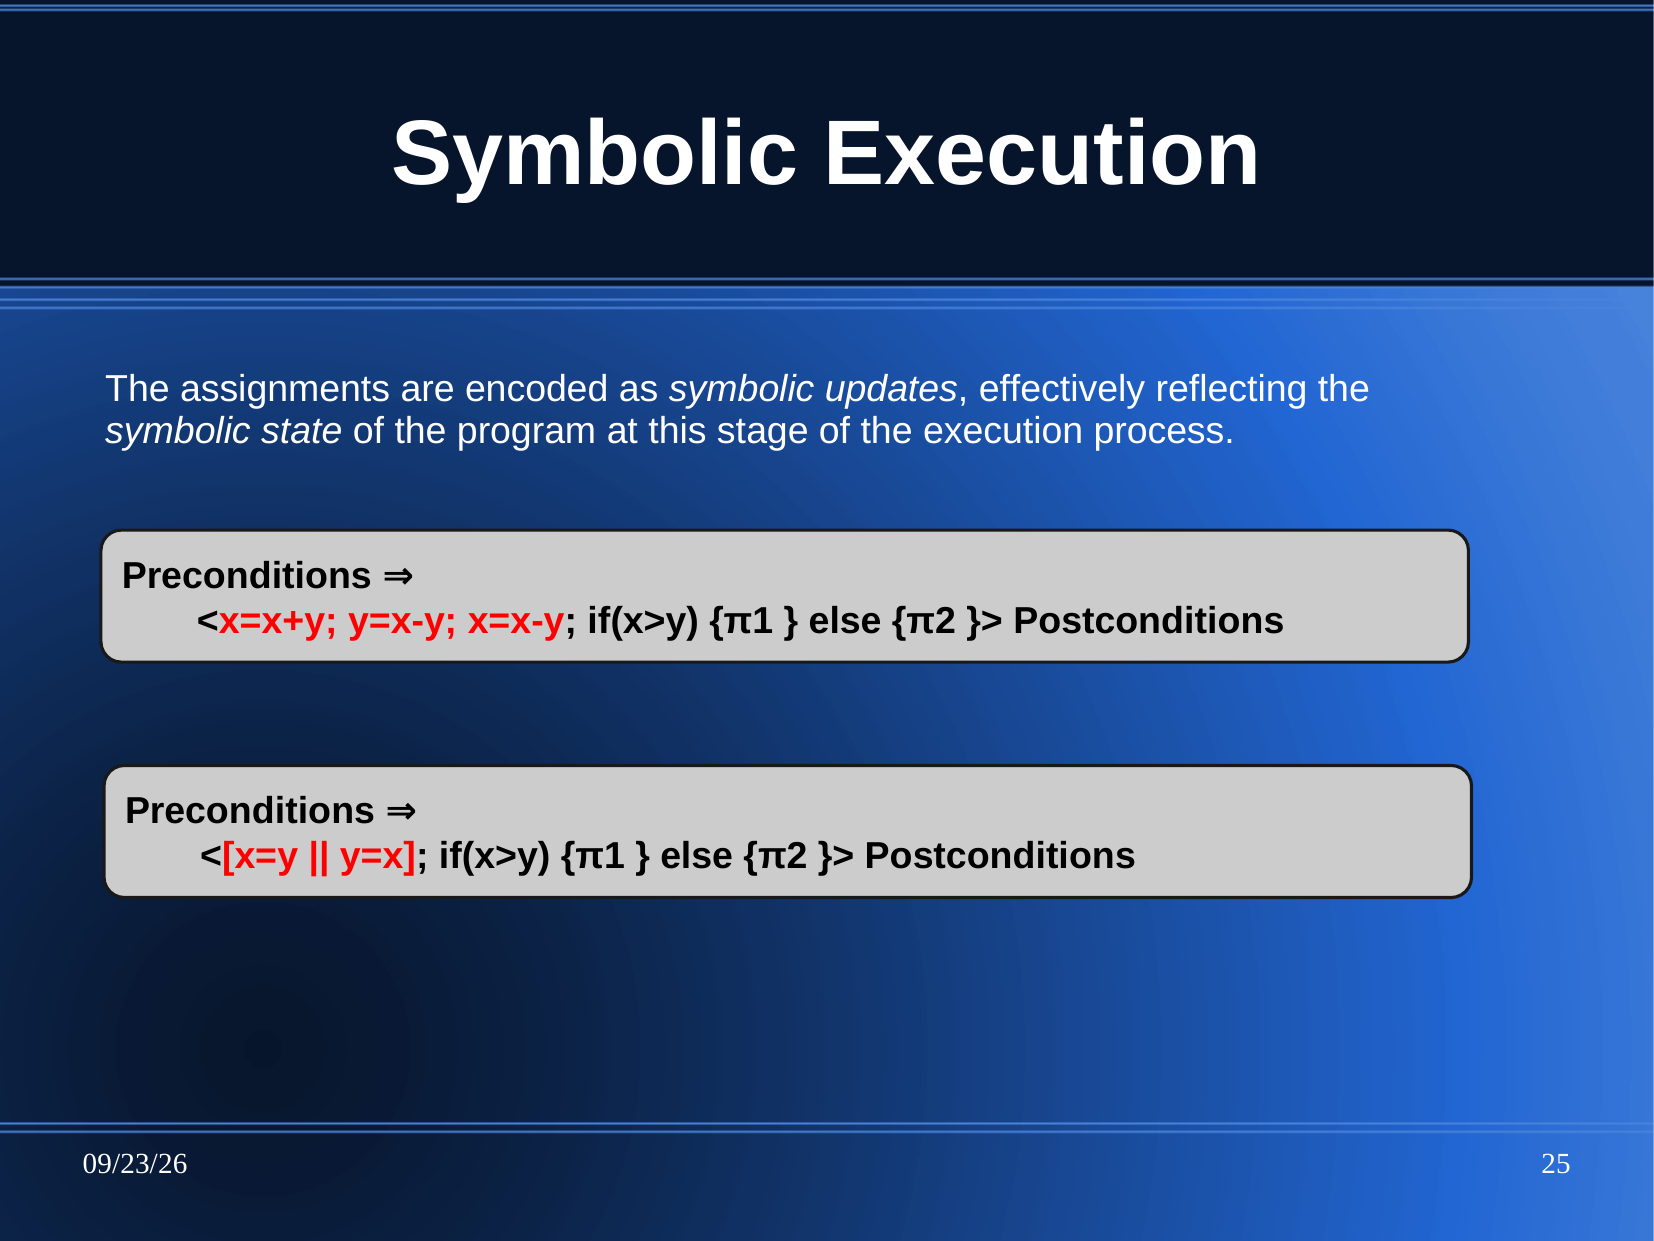

# Symbolic Execution
The assignments are encoded as symbolic updates, effectively reflecting the symbolic state of the program at this stage of the execution process.
Preconditions ⇒
<x=x+y; y=x-y; x=x-y; if(x>y) {π1 } else {π2 }> Postconditions
Preconditions ⇒
<[x=y || y=x]; if(x>y) {π1 } else {π2 }> Postconditions
25